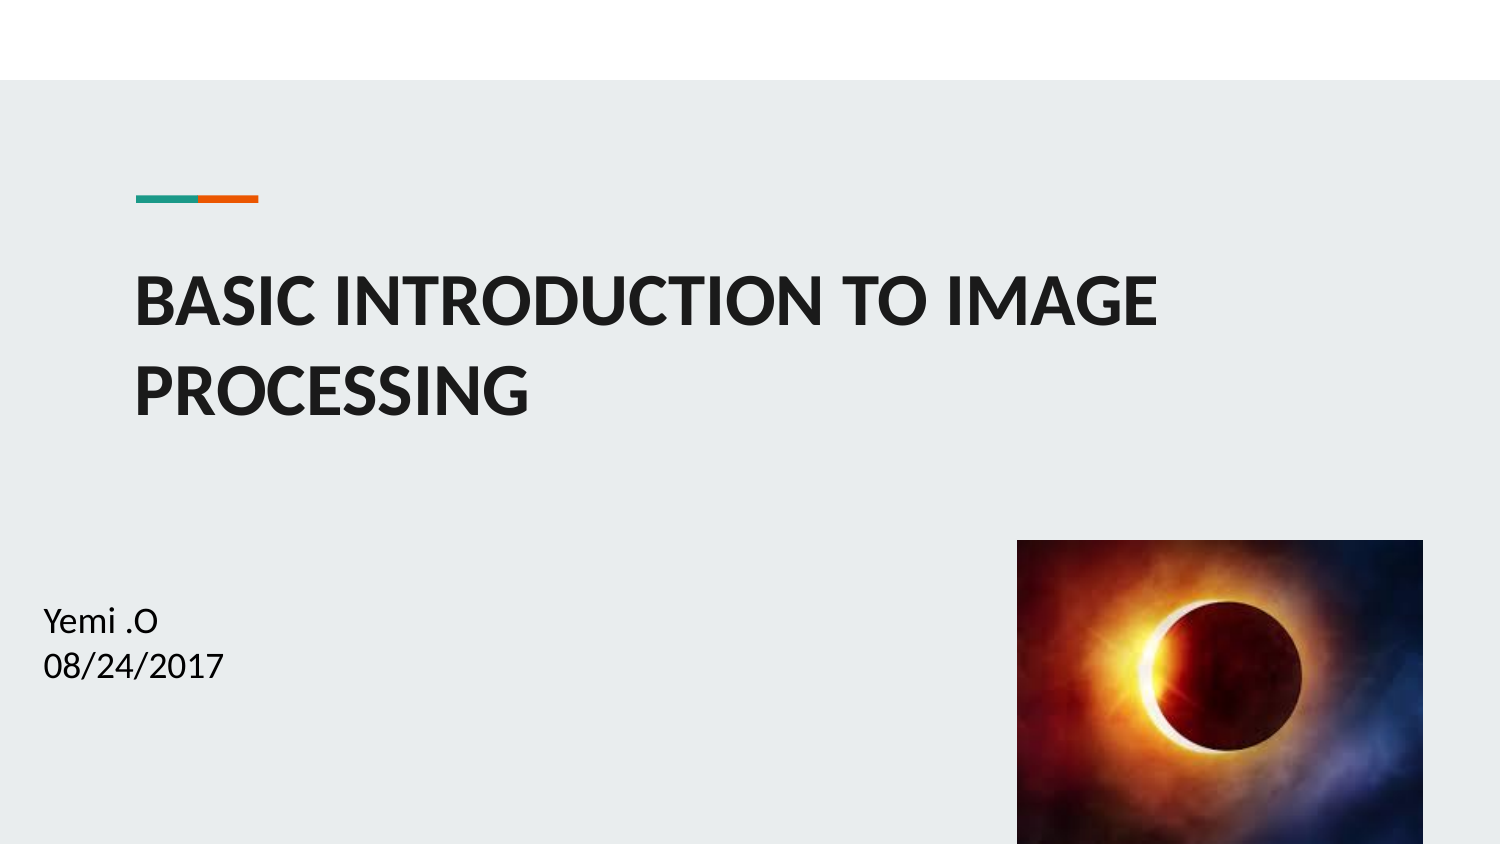

# BASIC INTRODUCTION TO IMAGE PROCESSING
Yemi .O
08/24/2017